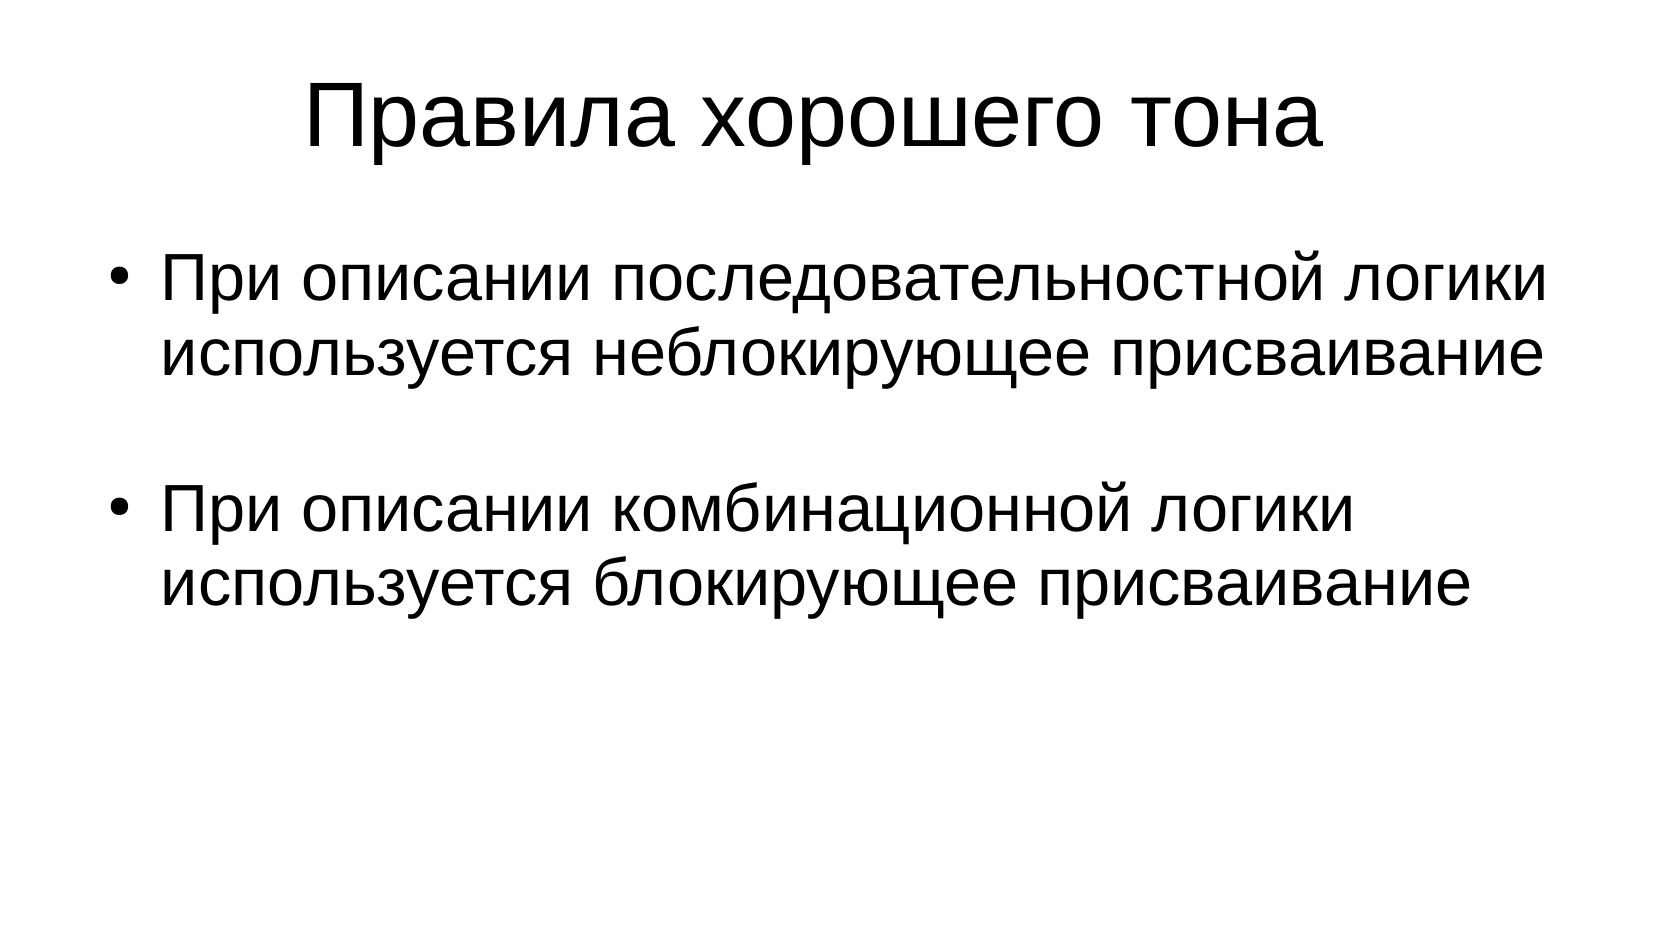

Правила хорошего тона
# При описании последовательностной логики используется неблокирующее присваивание
При описании комбинационной логики используется блокирующее присваивание